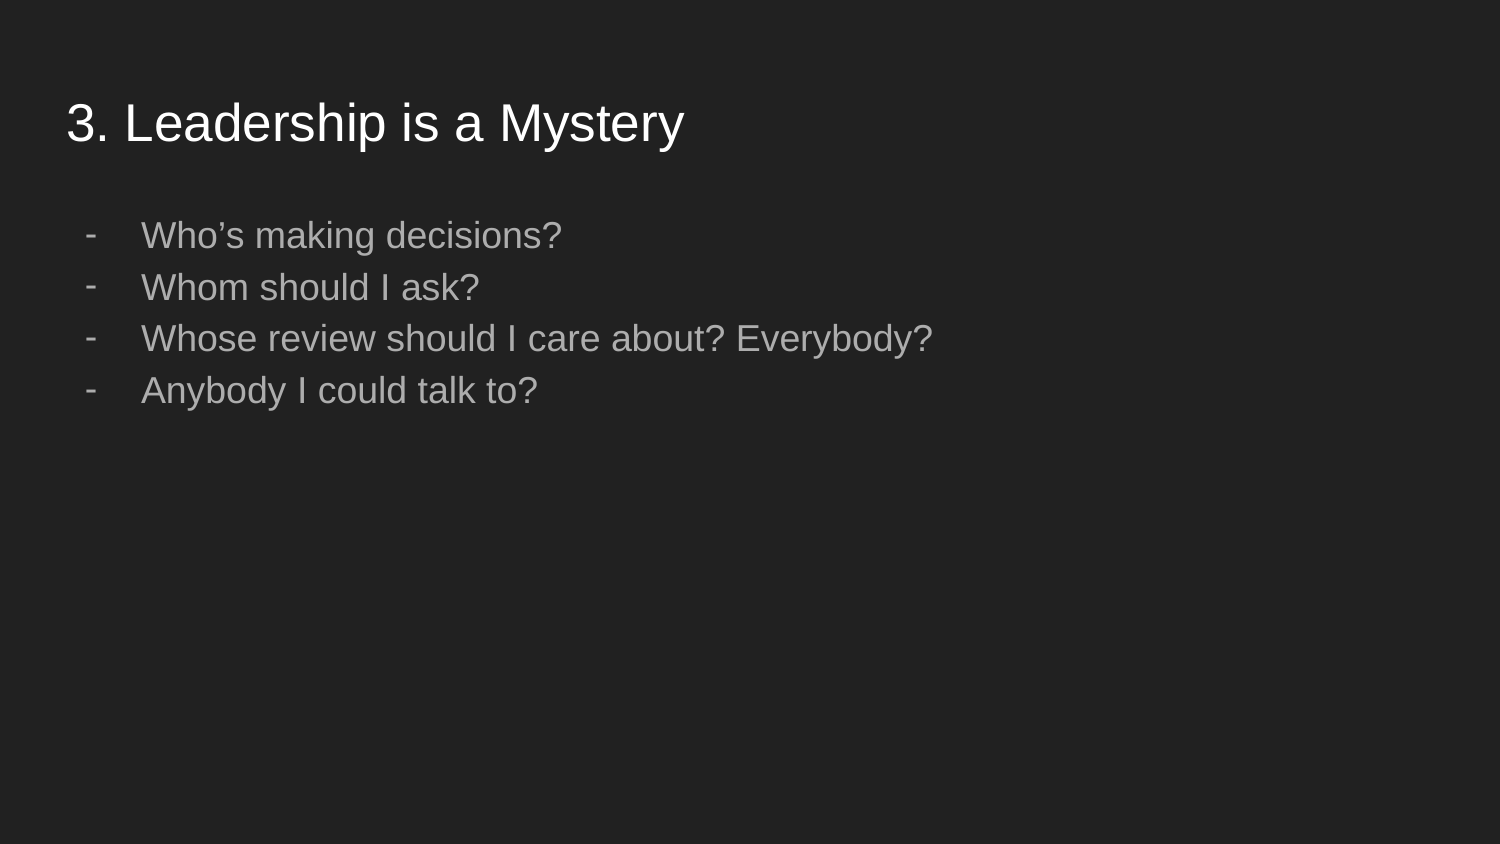

# 3. Leadership is a Mystery
Who’s making decisions?
Whom should I ask?
Whose review should I care about? Everybody?
Anybody I could talk to?